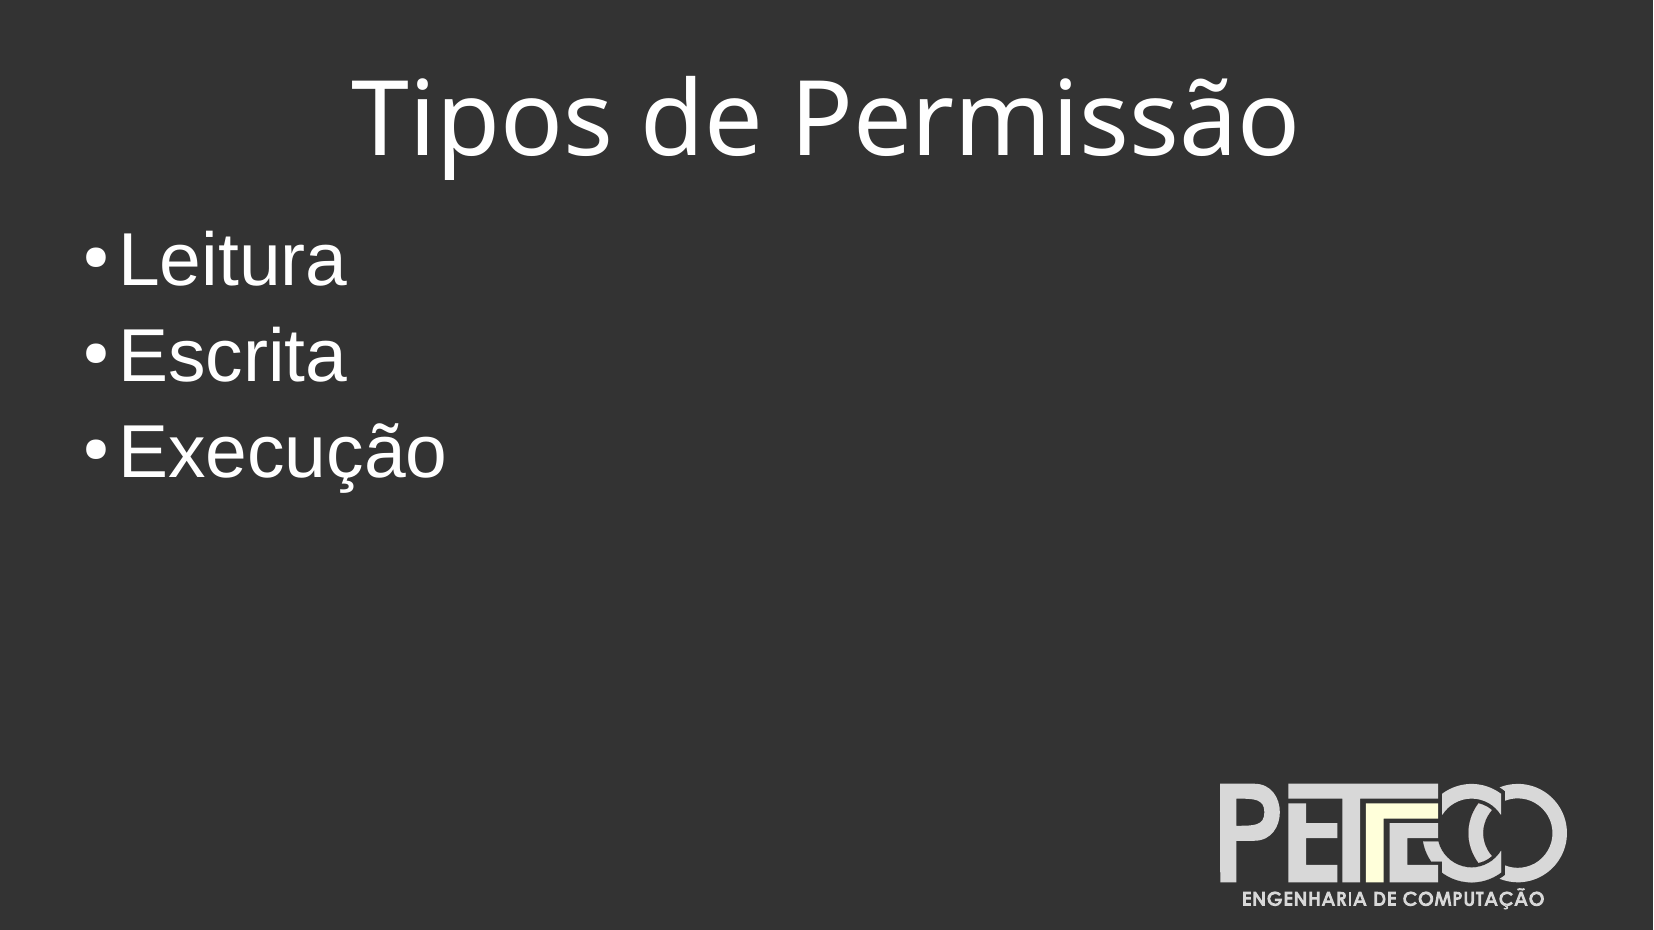

Tipos de Permissão
# Leitura
Escrita
Execução